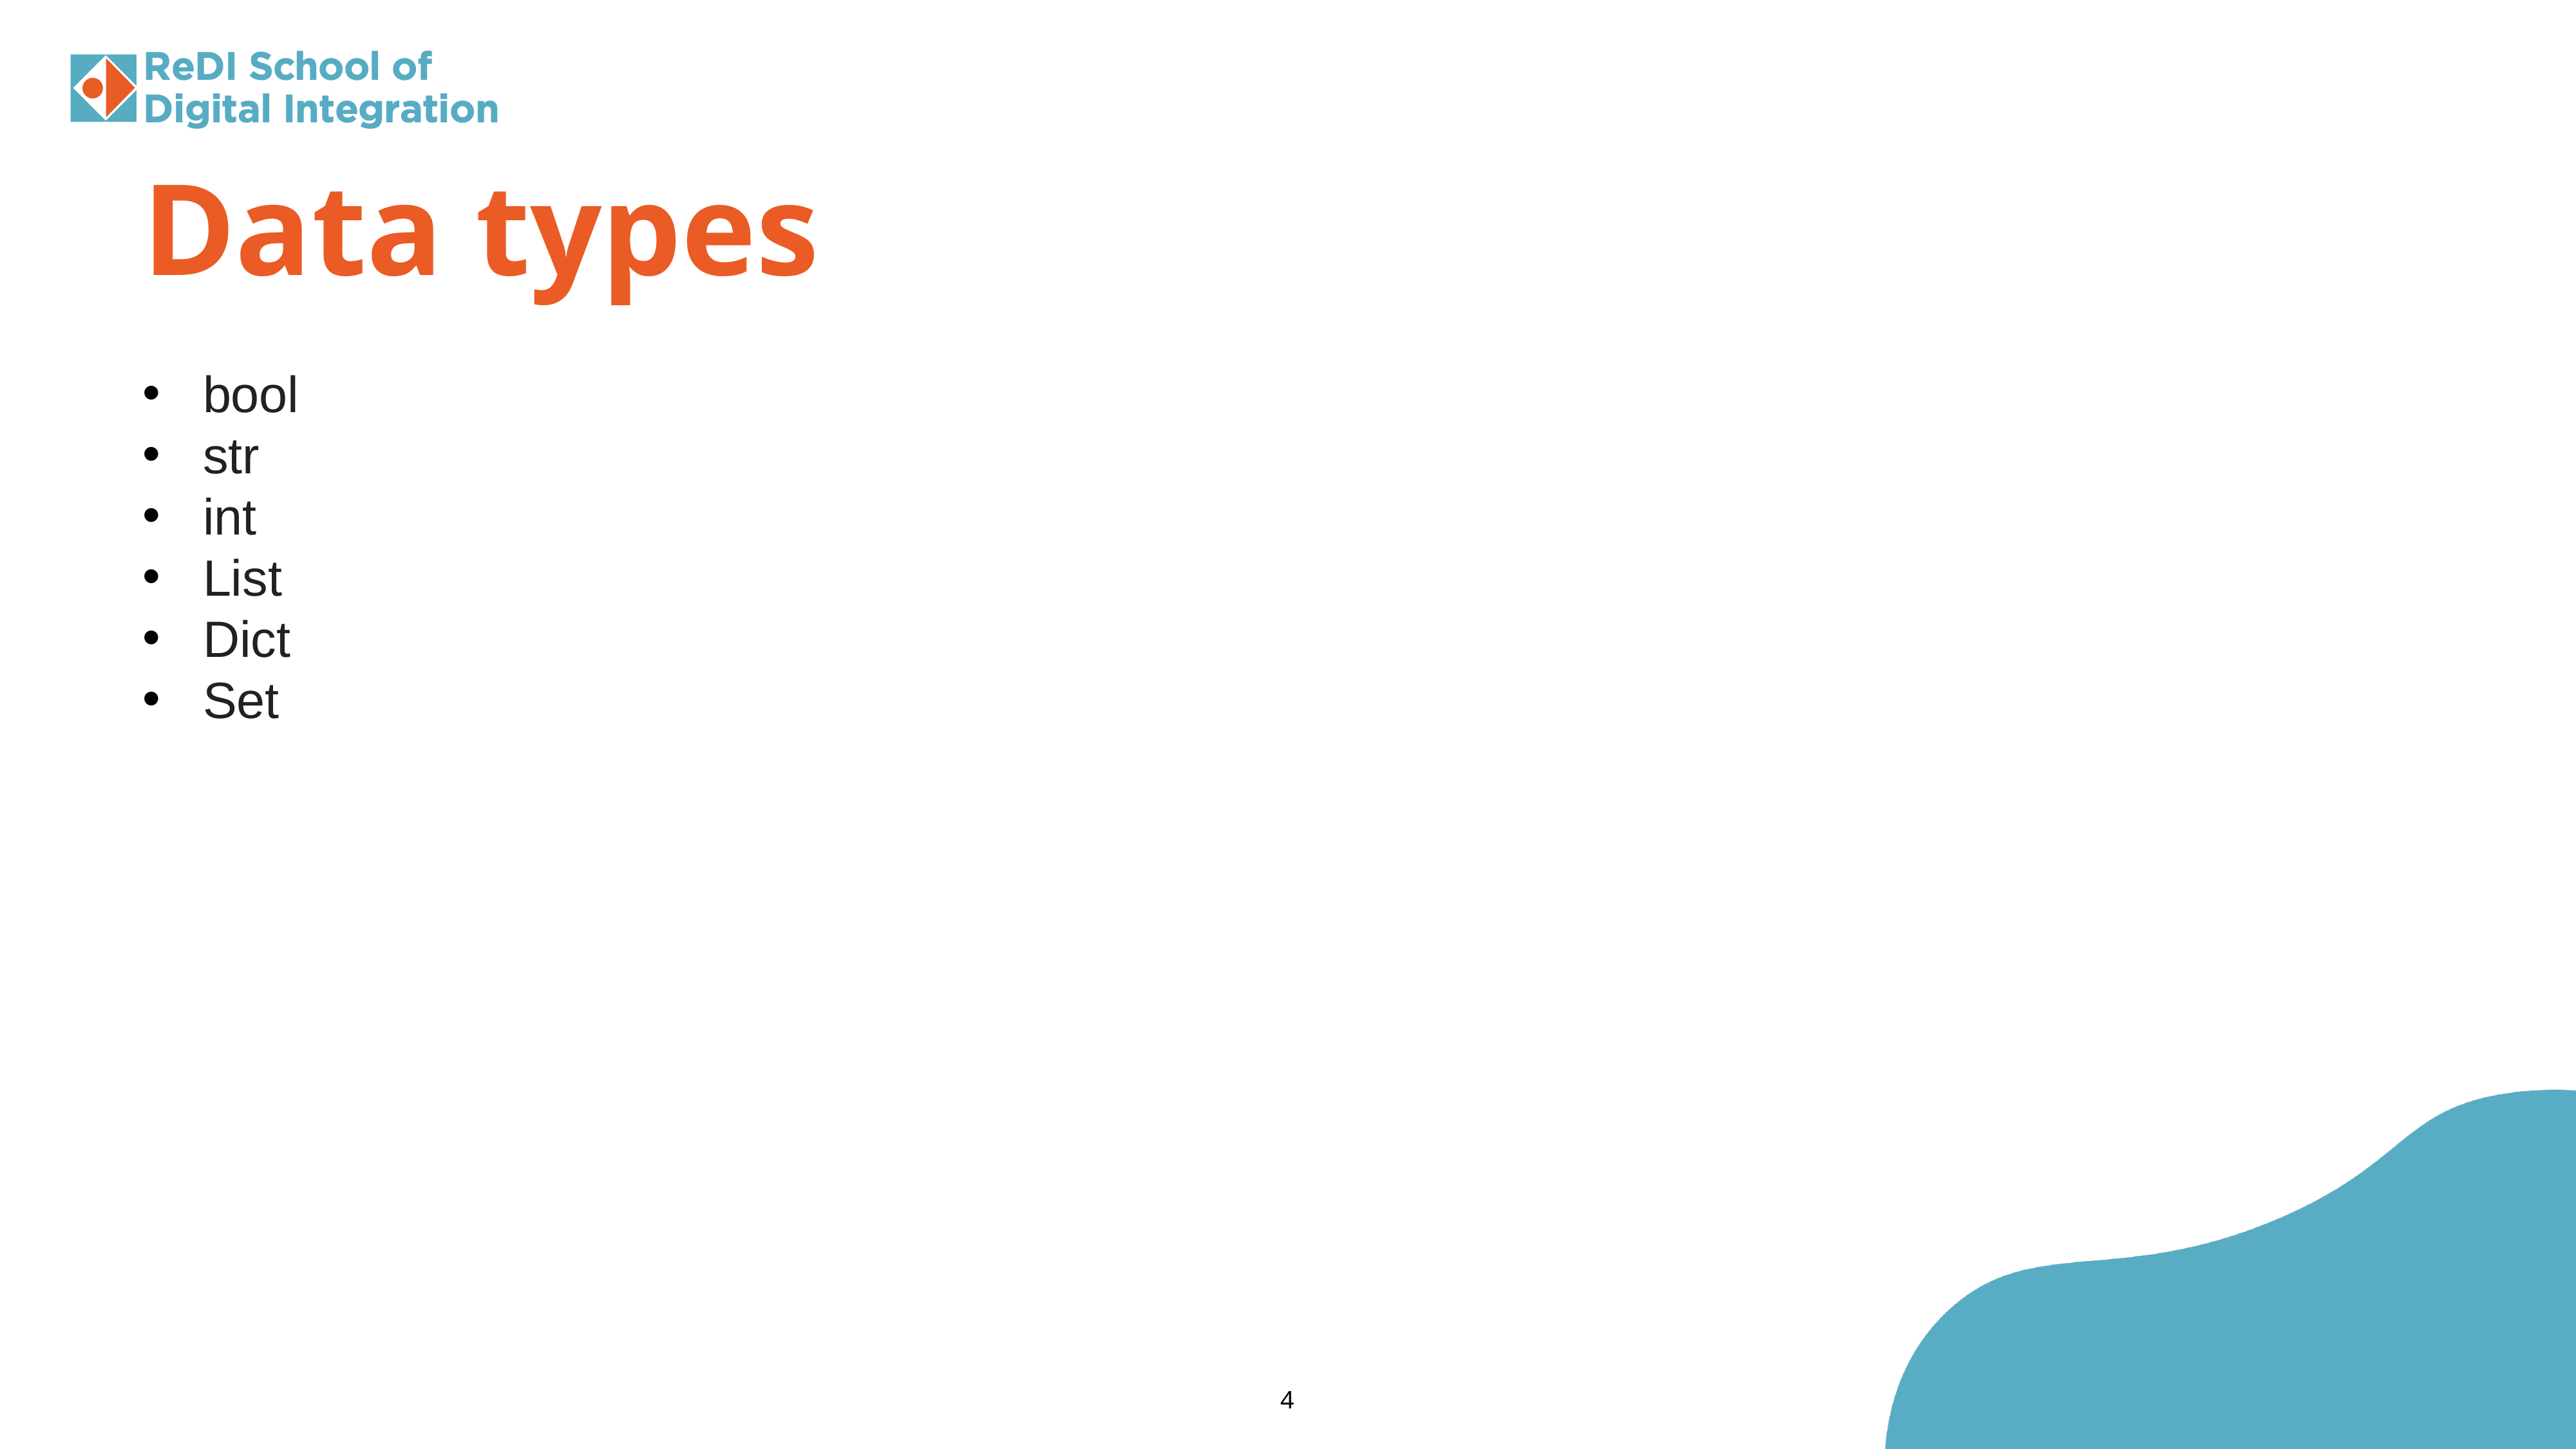

Data types
bool
str
int
List
Dict
Set